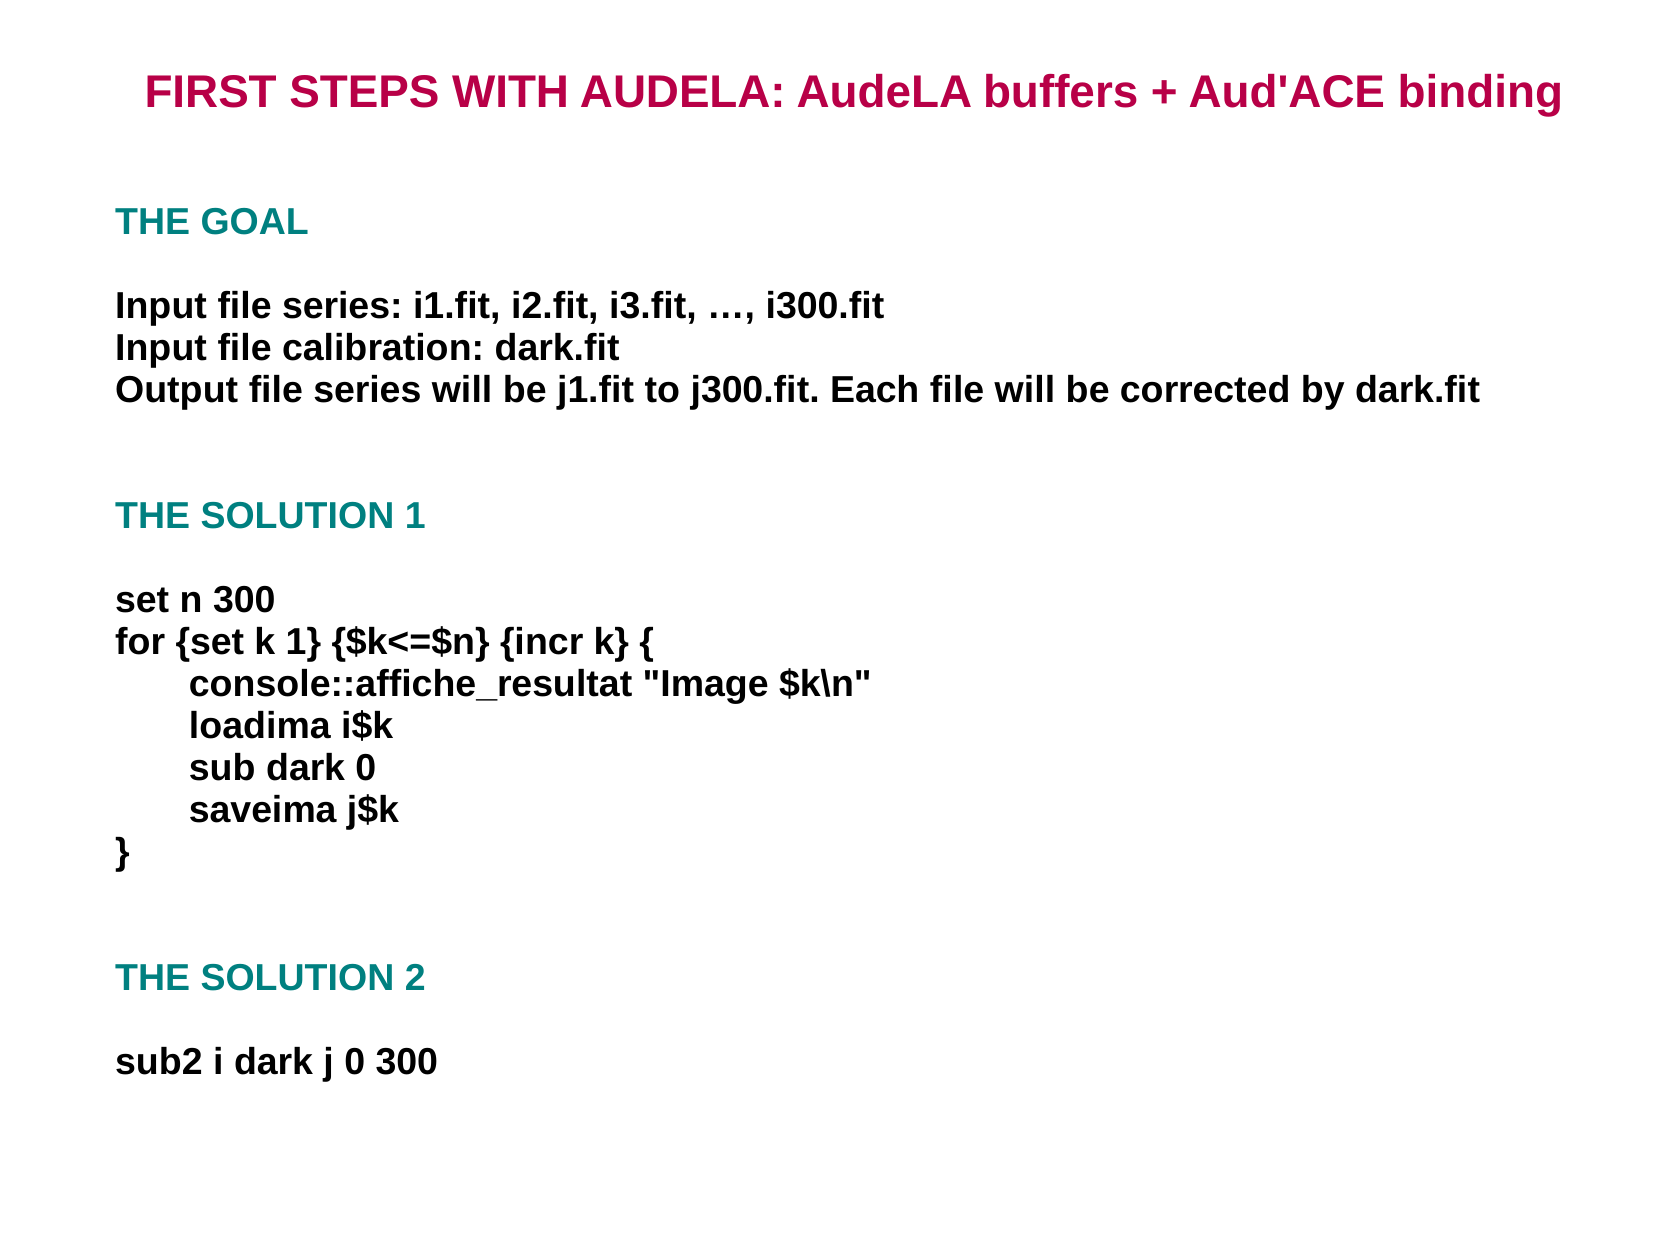

FIRST STEPS WITH AUDELA: AudeLA buffers + Aud'ACE binding
THE GOAL
Input file series: i1.fit, i2.fit, i3.fit, …, i300.fit
Input file calibration: dark.fit
Output file series will be j1.fit to j300.fit. Each file will be corrected by dark.fit
THE SOLUTION 1
set n 300
for {set k 1} {$k<=$n} {incr k} {
	console::affiche_resultat "Image $k\n"
	loadima i$k
	sub dark 0
	saveima j$k
}
THE SOLUTION 2
sub2 i dark j 0 300